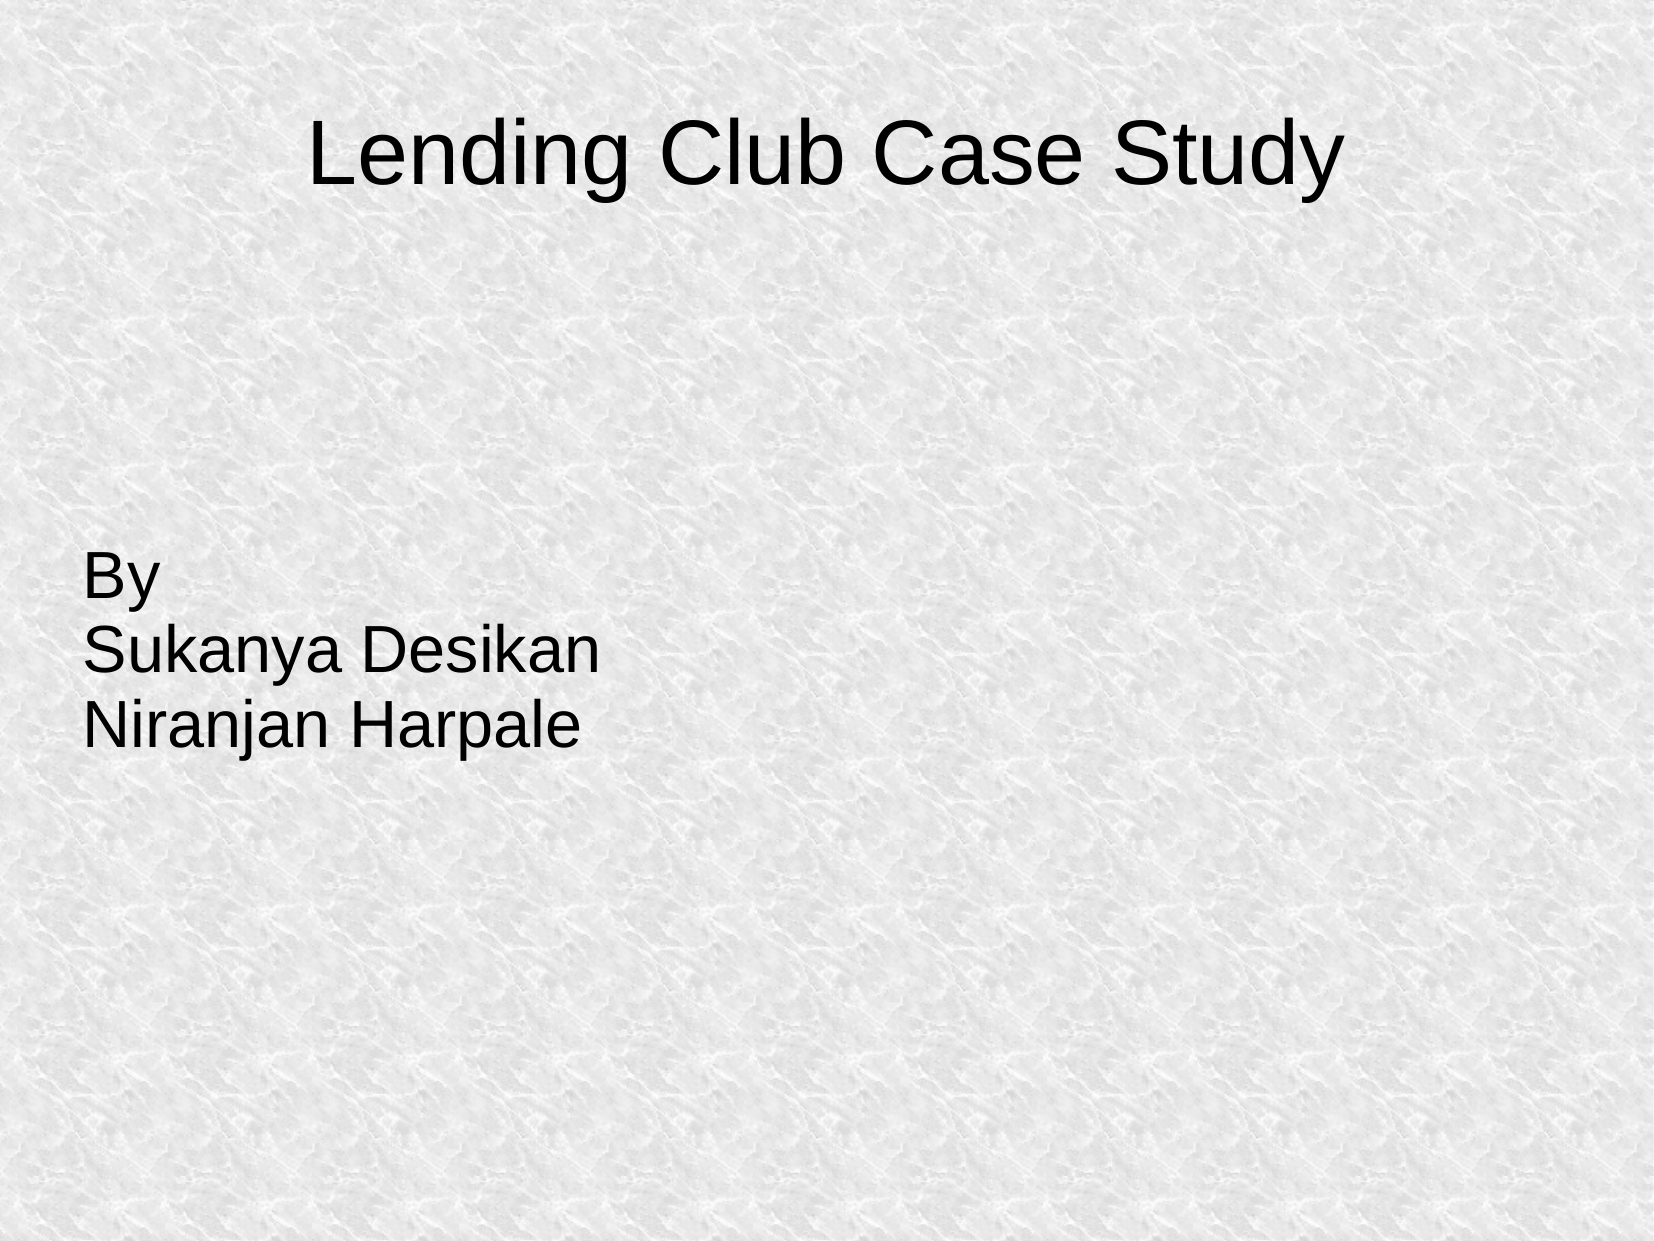

# Lending Club Case Study
By
Sukanya Desikan
Niranjan Harpale